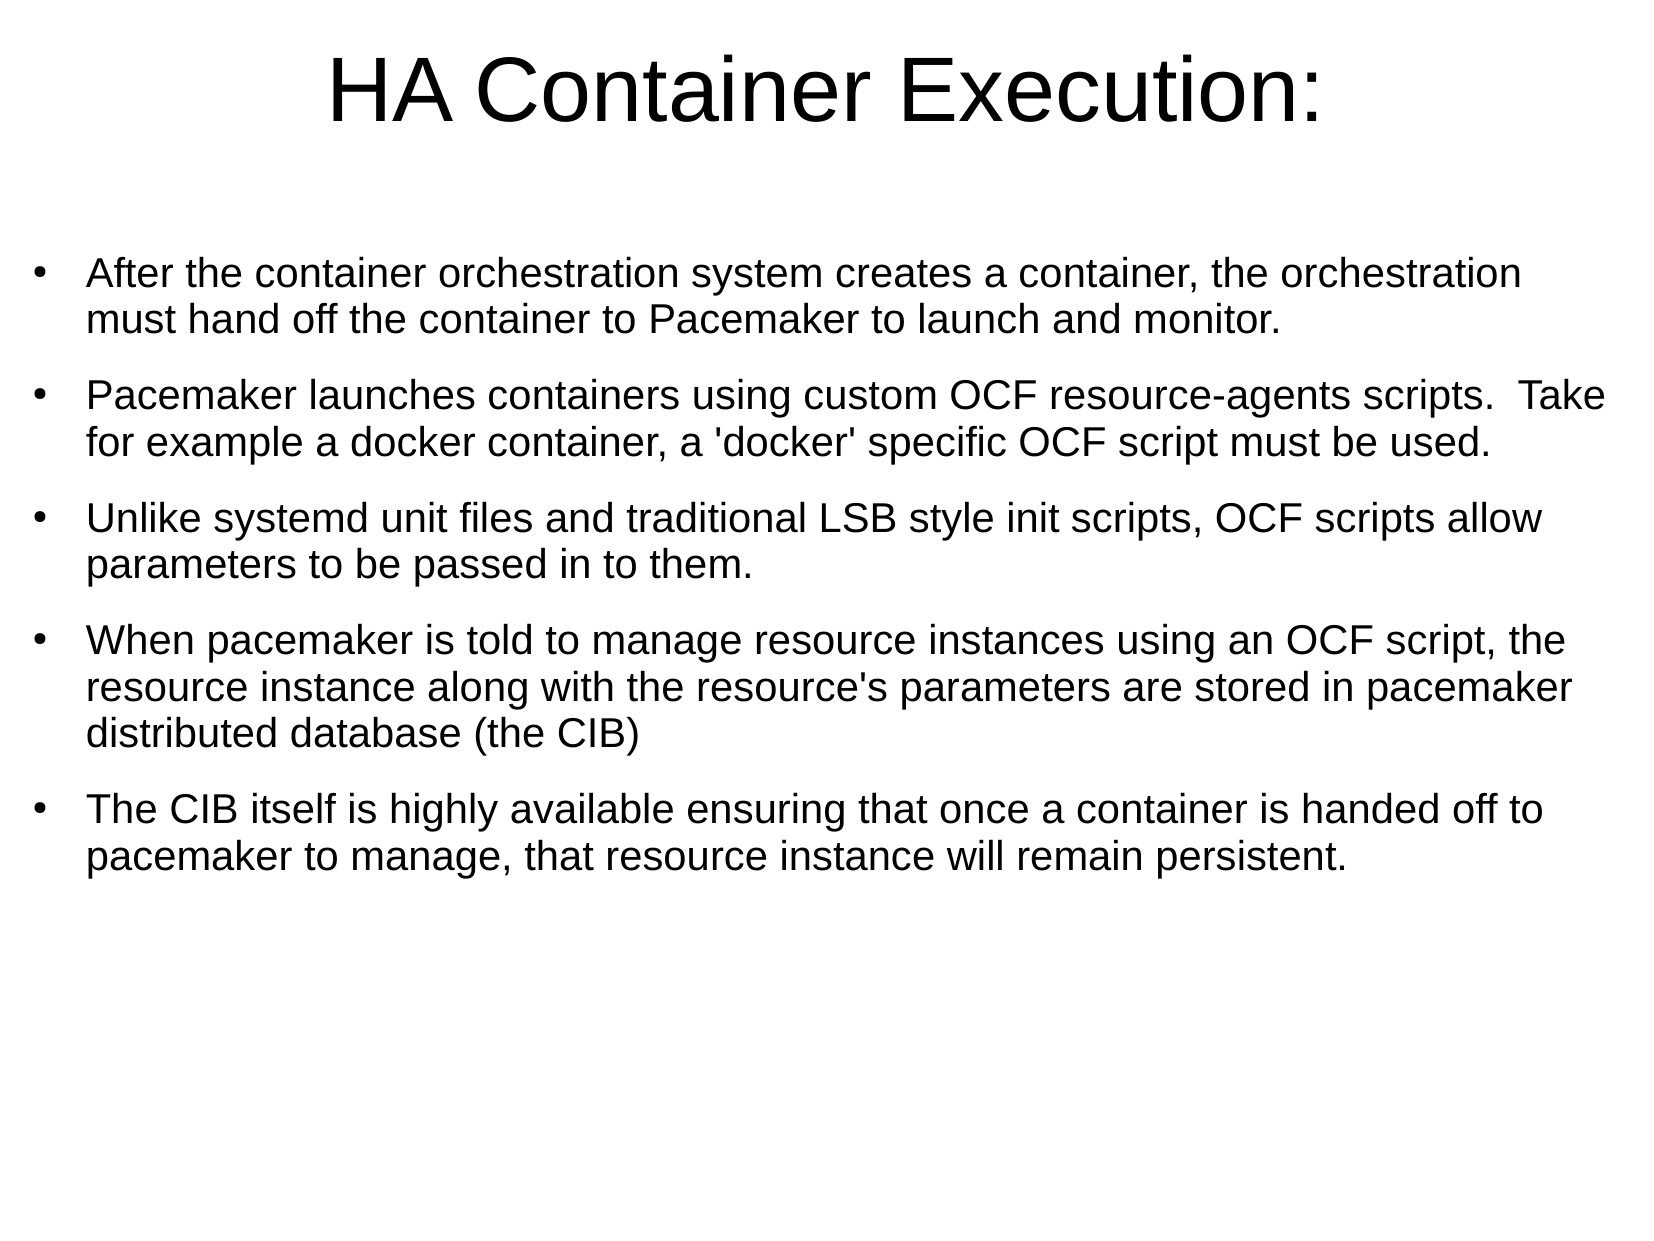

# HA Container Execution:
After the container orchestration system creates a container, the orchestration must hand off the container to Pacemaker to launch and monitor.
Pacemaker launches containers using custom OCF resource-agents scripts. Take for example a docker container, a 'docker' specific OCF script must be used.
Unlike systemd unit files and traditional LSB style init scripts, OCF scripts allow parameters to be passed in to them.
When pacemaker is told to manage resource instances using an OCF script, the resource instance along with the resource's parameters are stored in pacemaker distributed database (the CIB)
The CIB itself is highly available ensuring that once a container is handed off to pacemaker to manage, that resource instance will remain persistent.